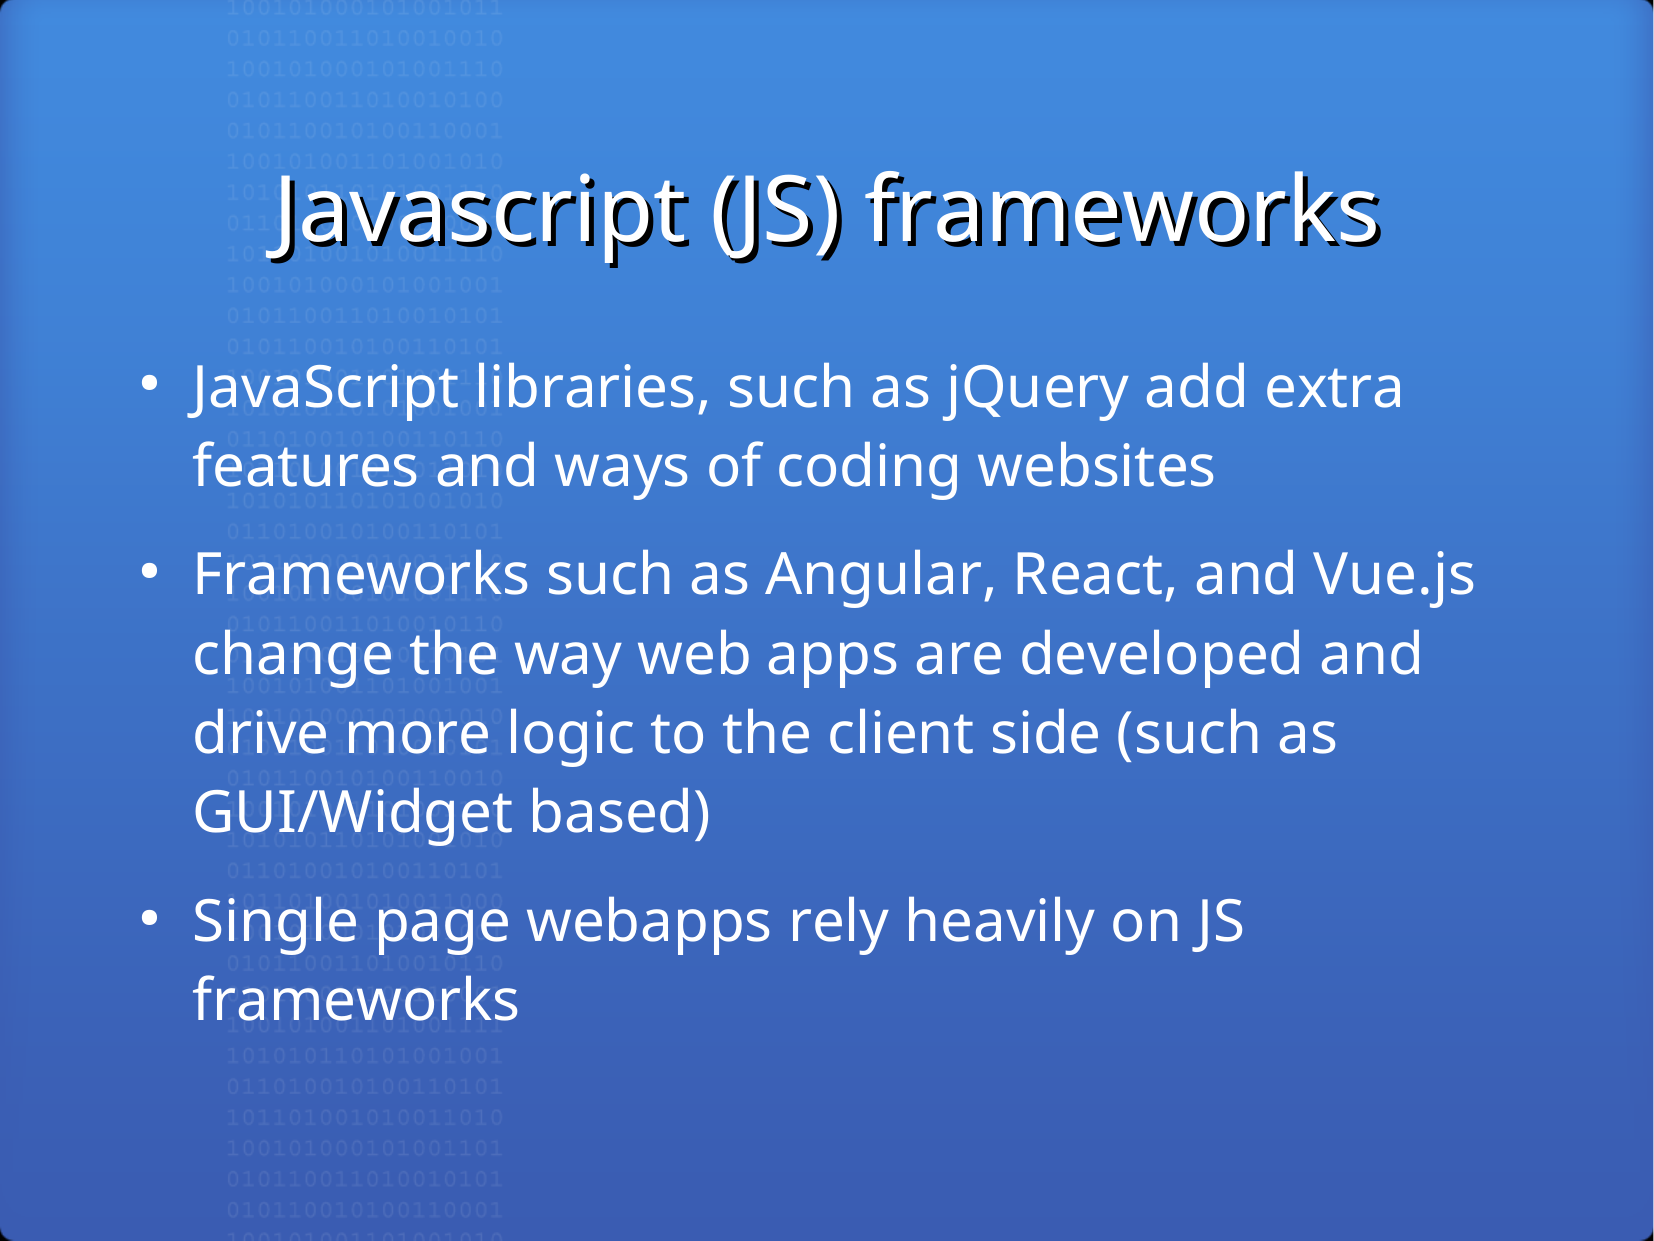

# Javascript (JS) frameworks
JavaScript libraries, such as jQuery add extra features and ways of coding websites
Frameworks such as Angular, React, and Vue.js change the way web apps are developed and drive more logic to the client side (such as GUI/Widget based)
Single page webapps rely heavily on JS frameworks